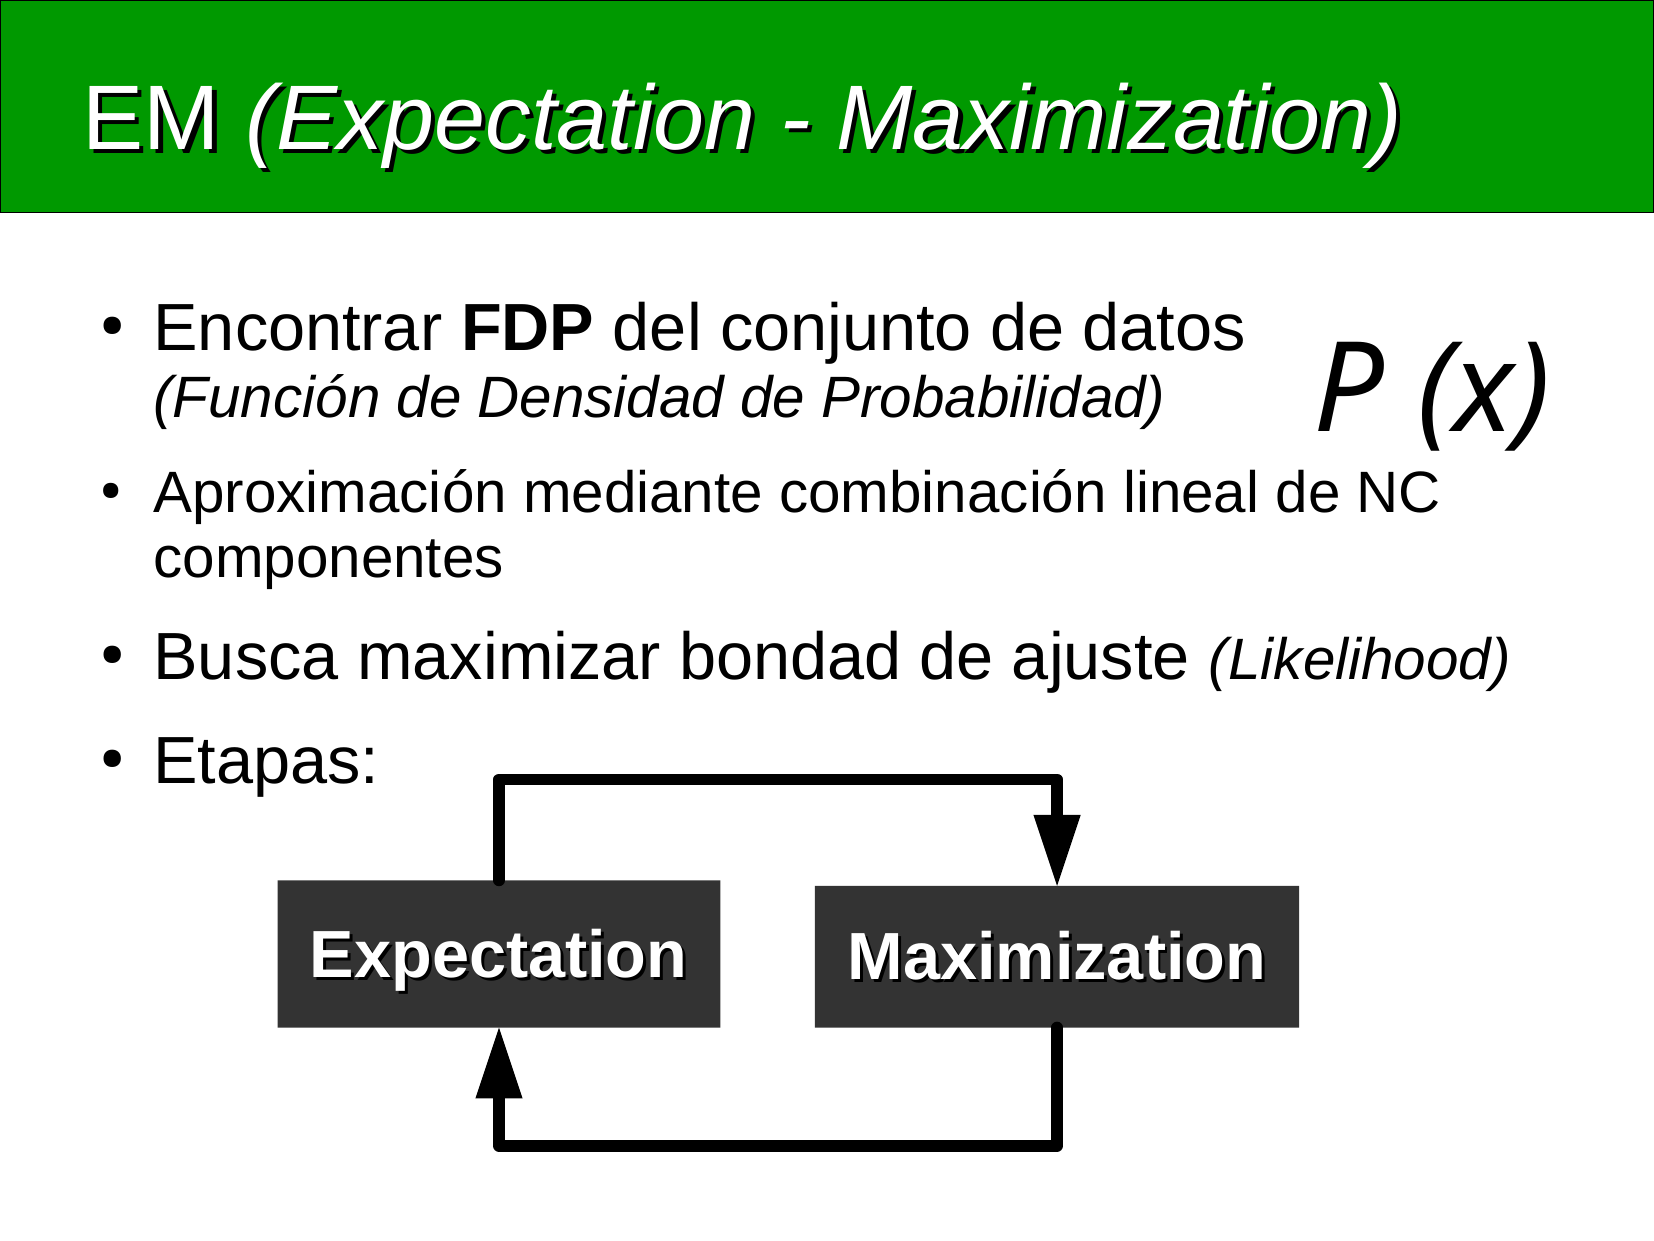

EM (Expectation - Maximization)
# Encontrar FDP del conjunto de datos (Función de Densidad de Probabilidad)
Aproximación mediante combinación lineal de NC componentes
Busca maximizar bondad de ajuste (Likelihood)
Etapas:
P (x)
Expectation
Maximization